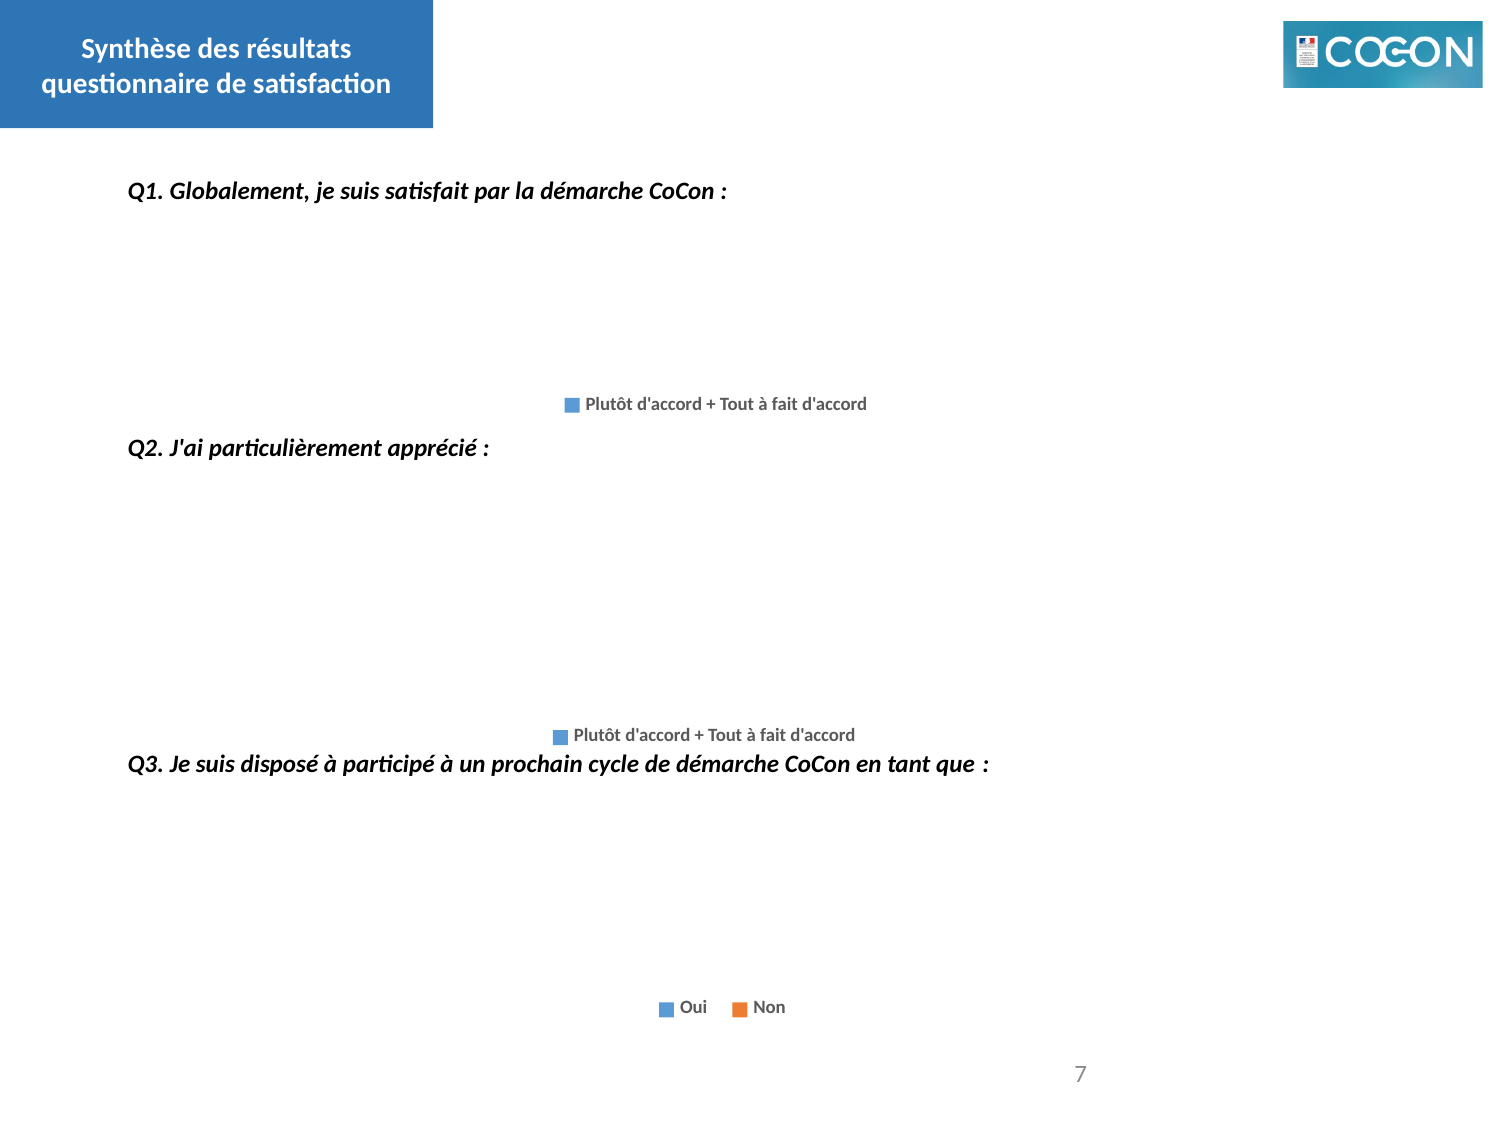

Synthèse des résultats questionnaire de satisfaction
# Q1. Globalement, je suis satisfait par la démarche CoCon :
Plutôt d'accord + Tout à fait d'accord
Q2. J'ai particulièrement apprécié :
Plutôt d'accord + Tout à fait d'accord
Q3. Je suis disposé à participé à un prochain cycle de démarche CoCon en tant que :
Oui
Non